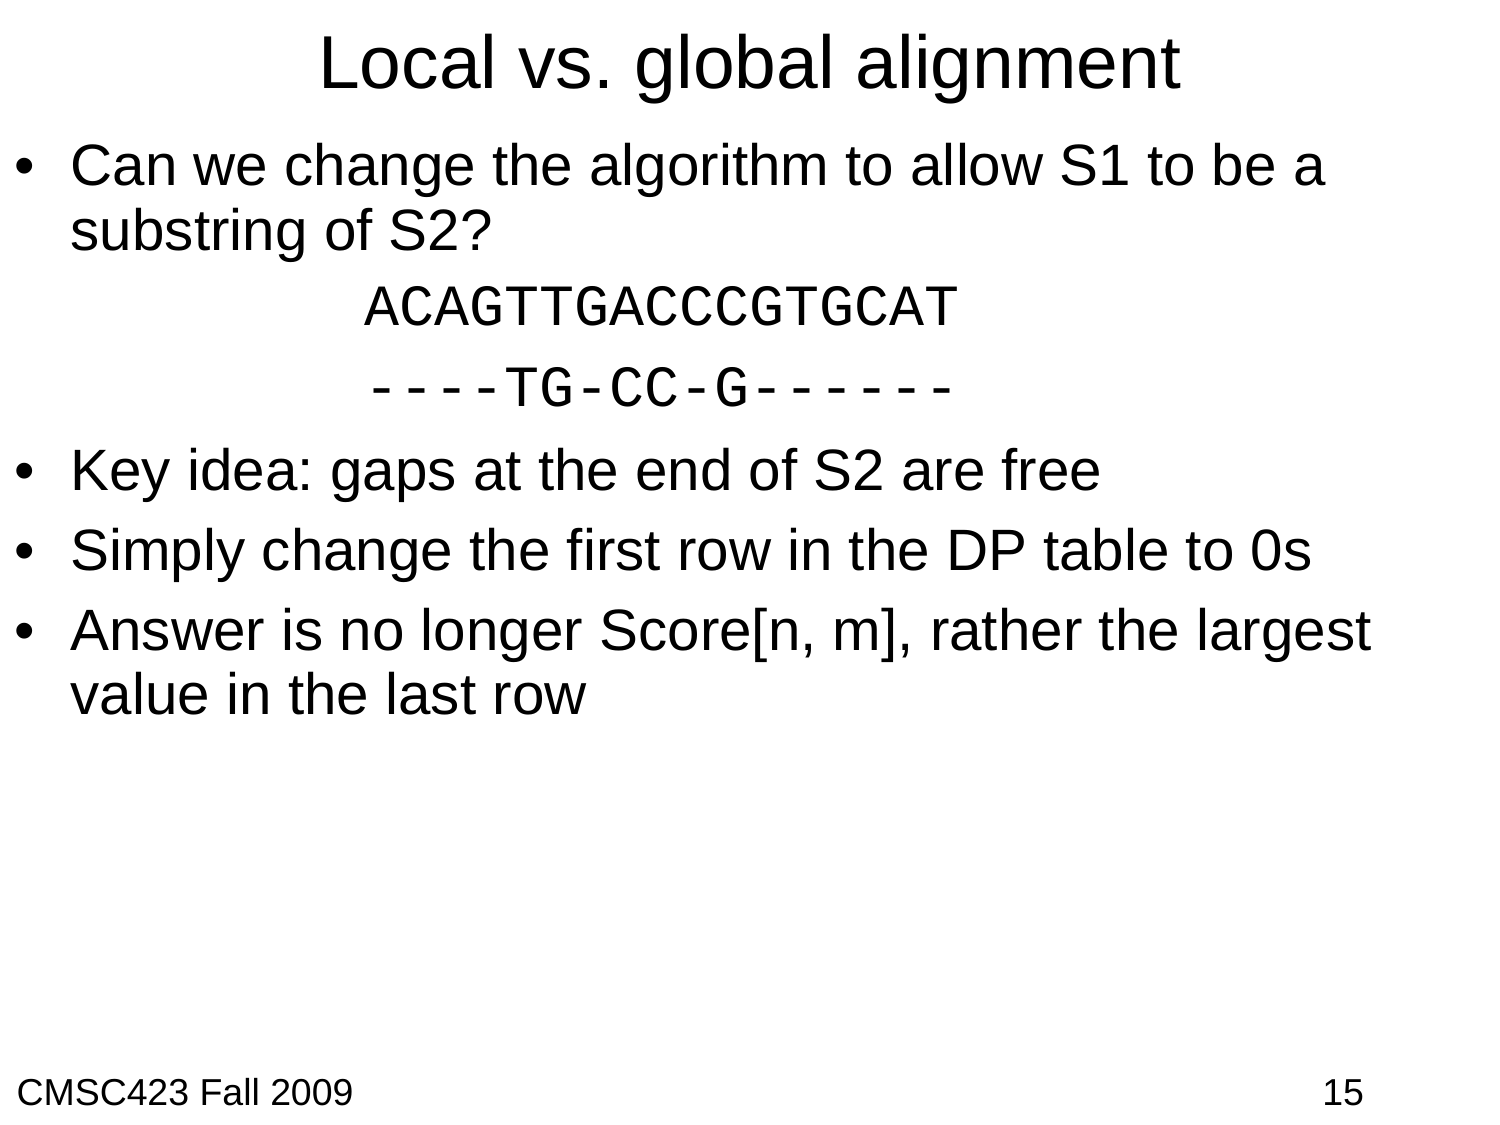

# Local vs. global alignment
Can we change the algorithm to allow S1 to be a substring of S2?
 ACAGTTGACCCGTGCAT
 ----TG-CC-G------
Key idea: gaps at the end of S2 are free
Simply change the first row in the DP table to 0s
Answer is no longer Score[n, m], rather the largest value in the last row
CMSC423 Fall 2009
15